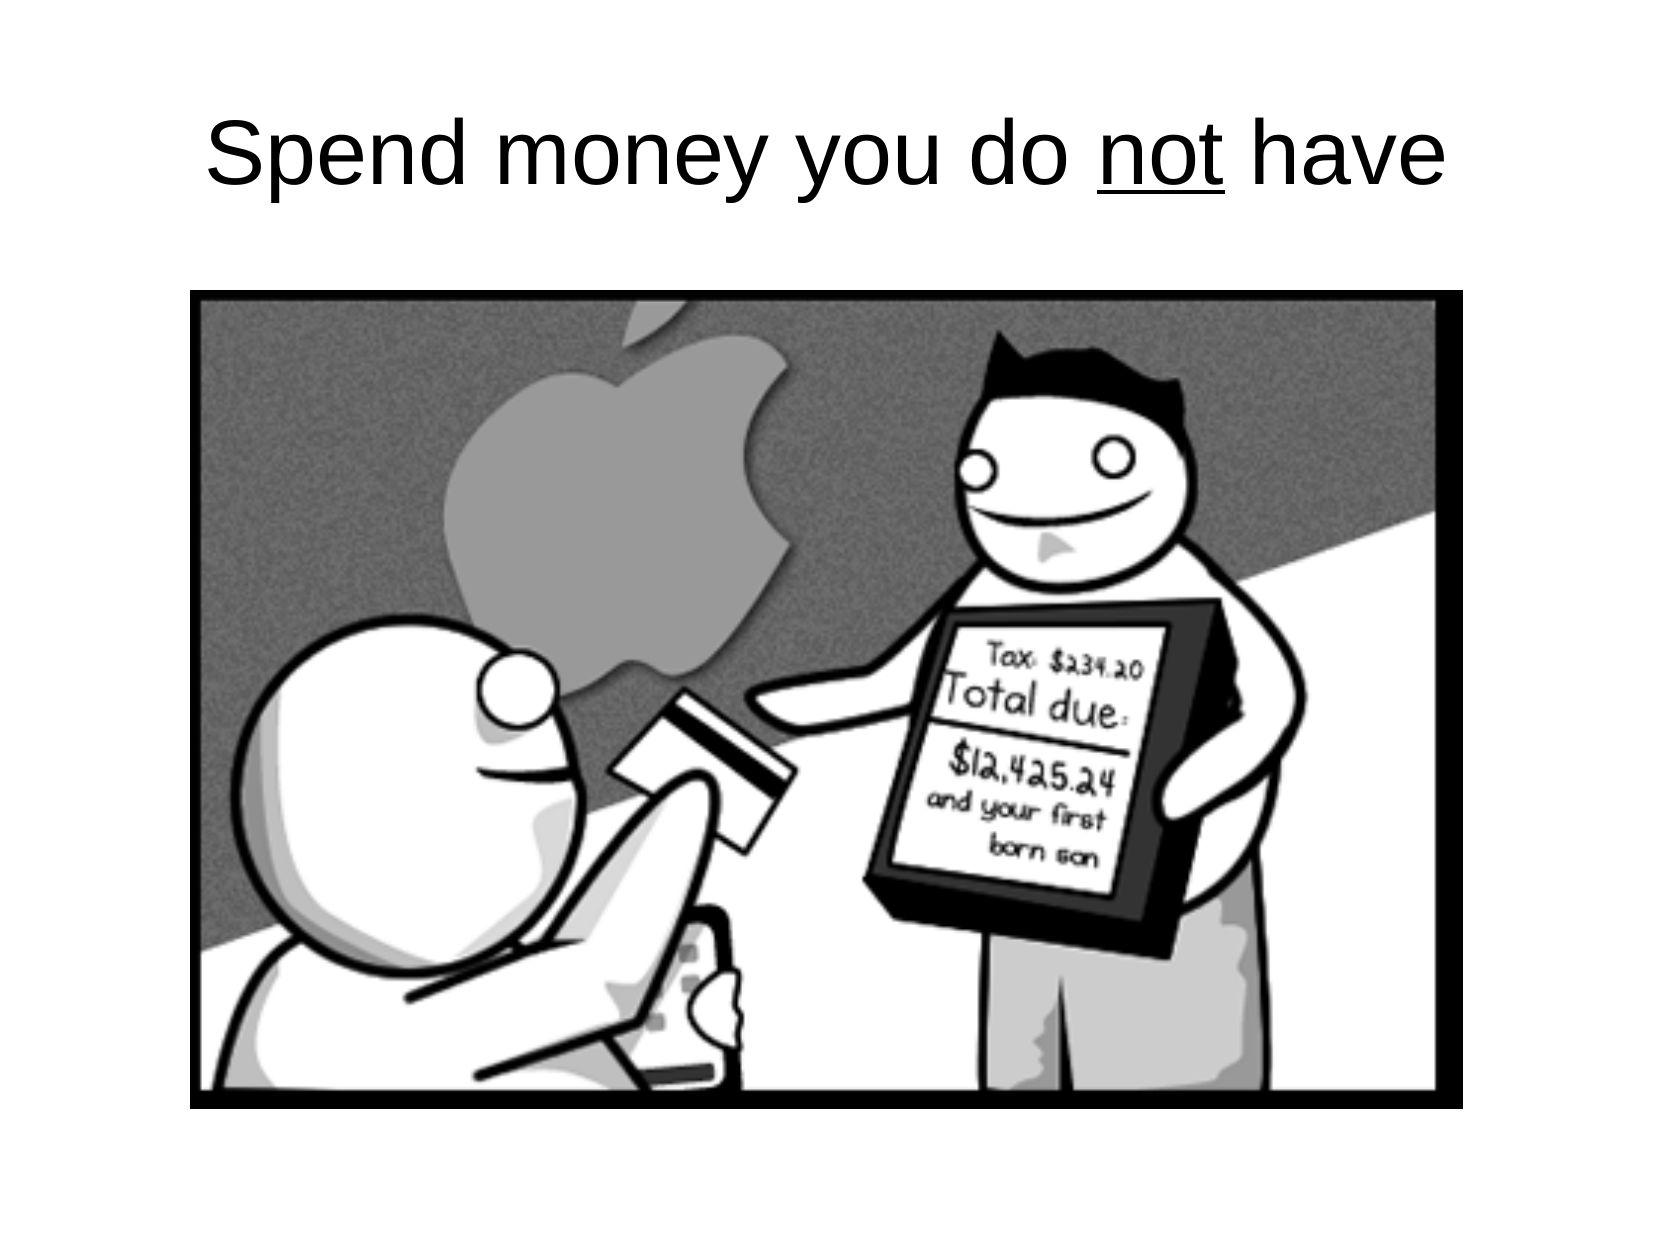

# Spend money you do not have